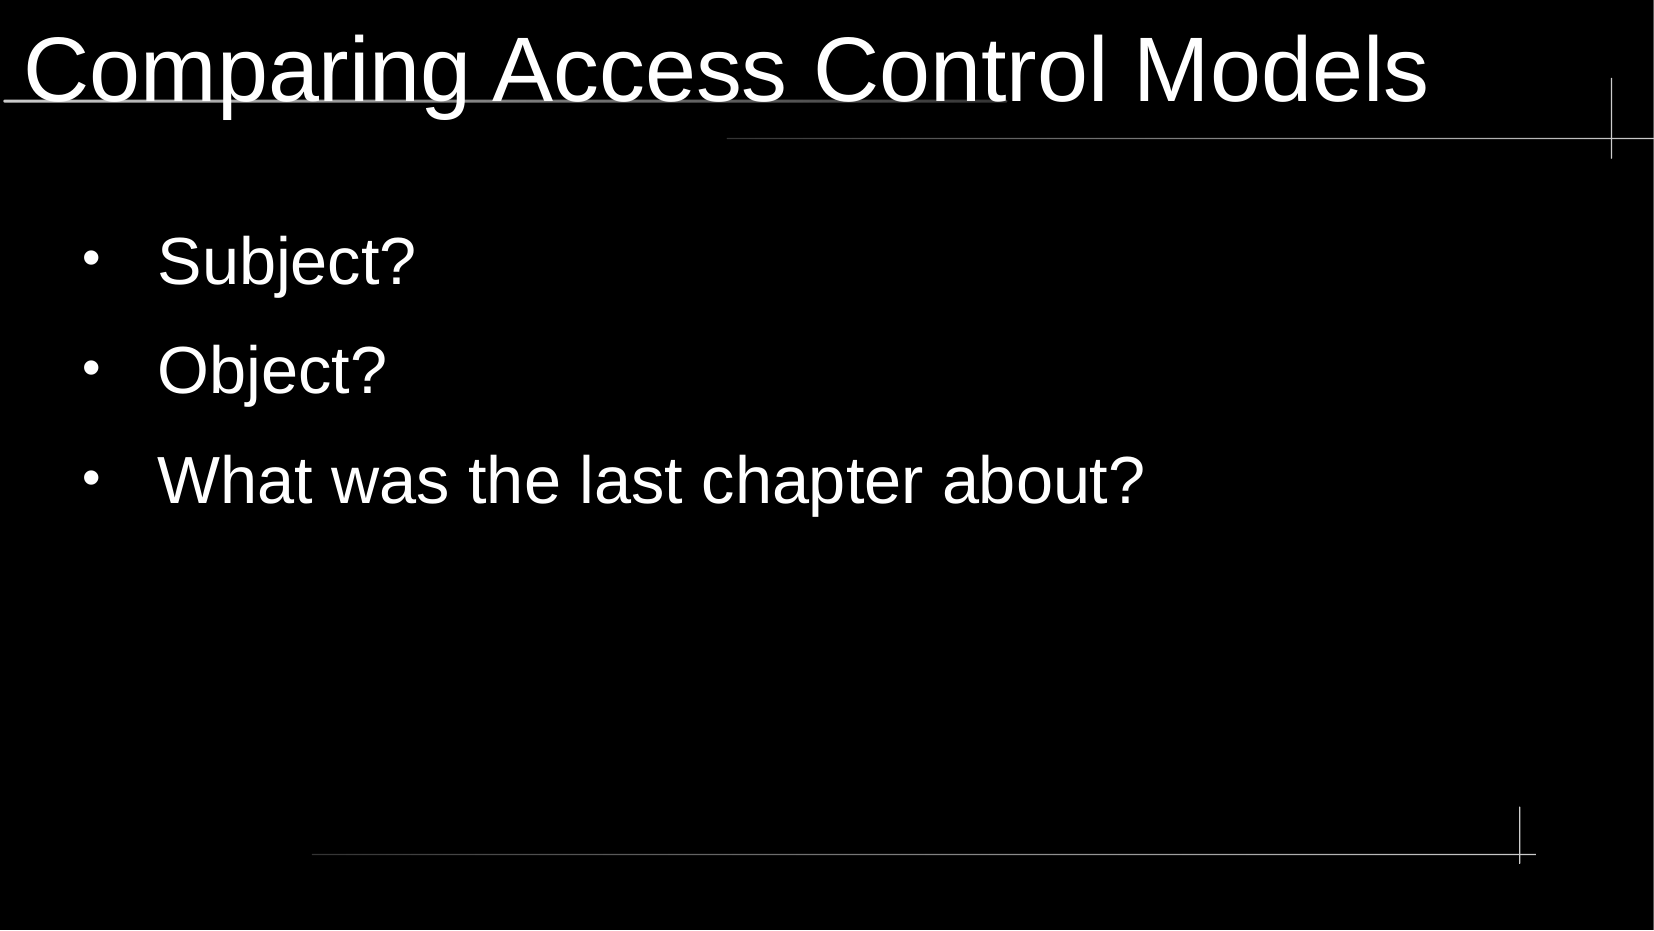

# Comparing Access Control Models
Subject?
Object?
What was the last chapter about?